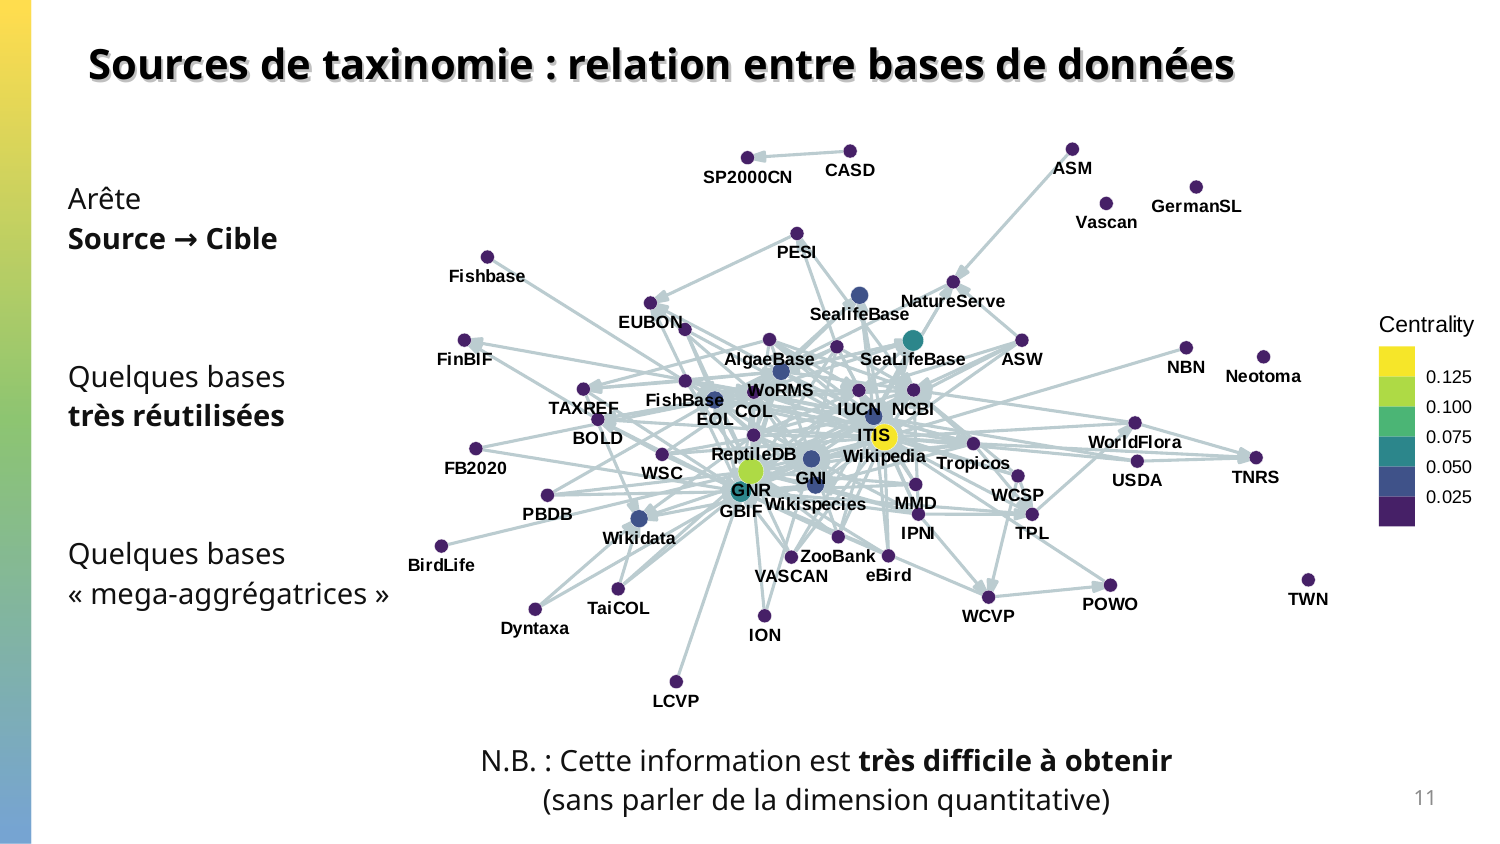

# Sources de taxinomie : relation entre bases de données
Arête
Source → Cible
Quelques bases très réutilisées
Quelques bases « mega-aggrégatrices »
N.B. : Cette information est très difficile à obtenir
(sans parler de la dimension quantitative)